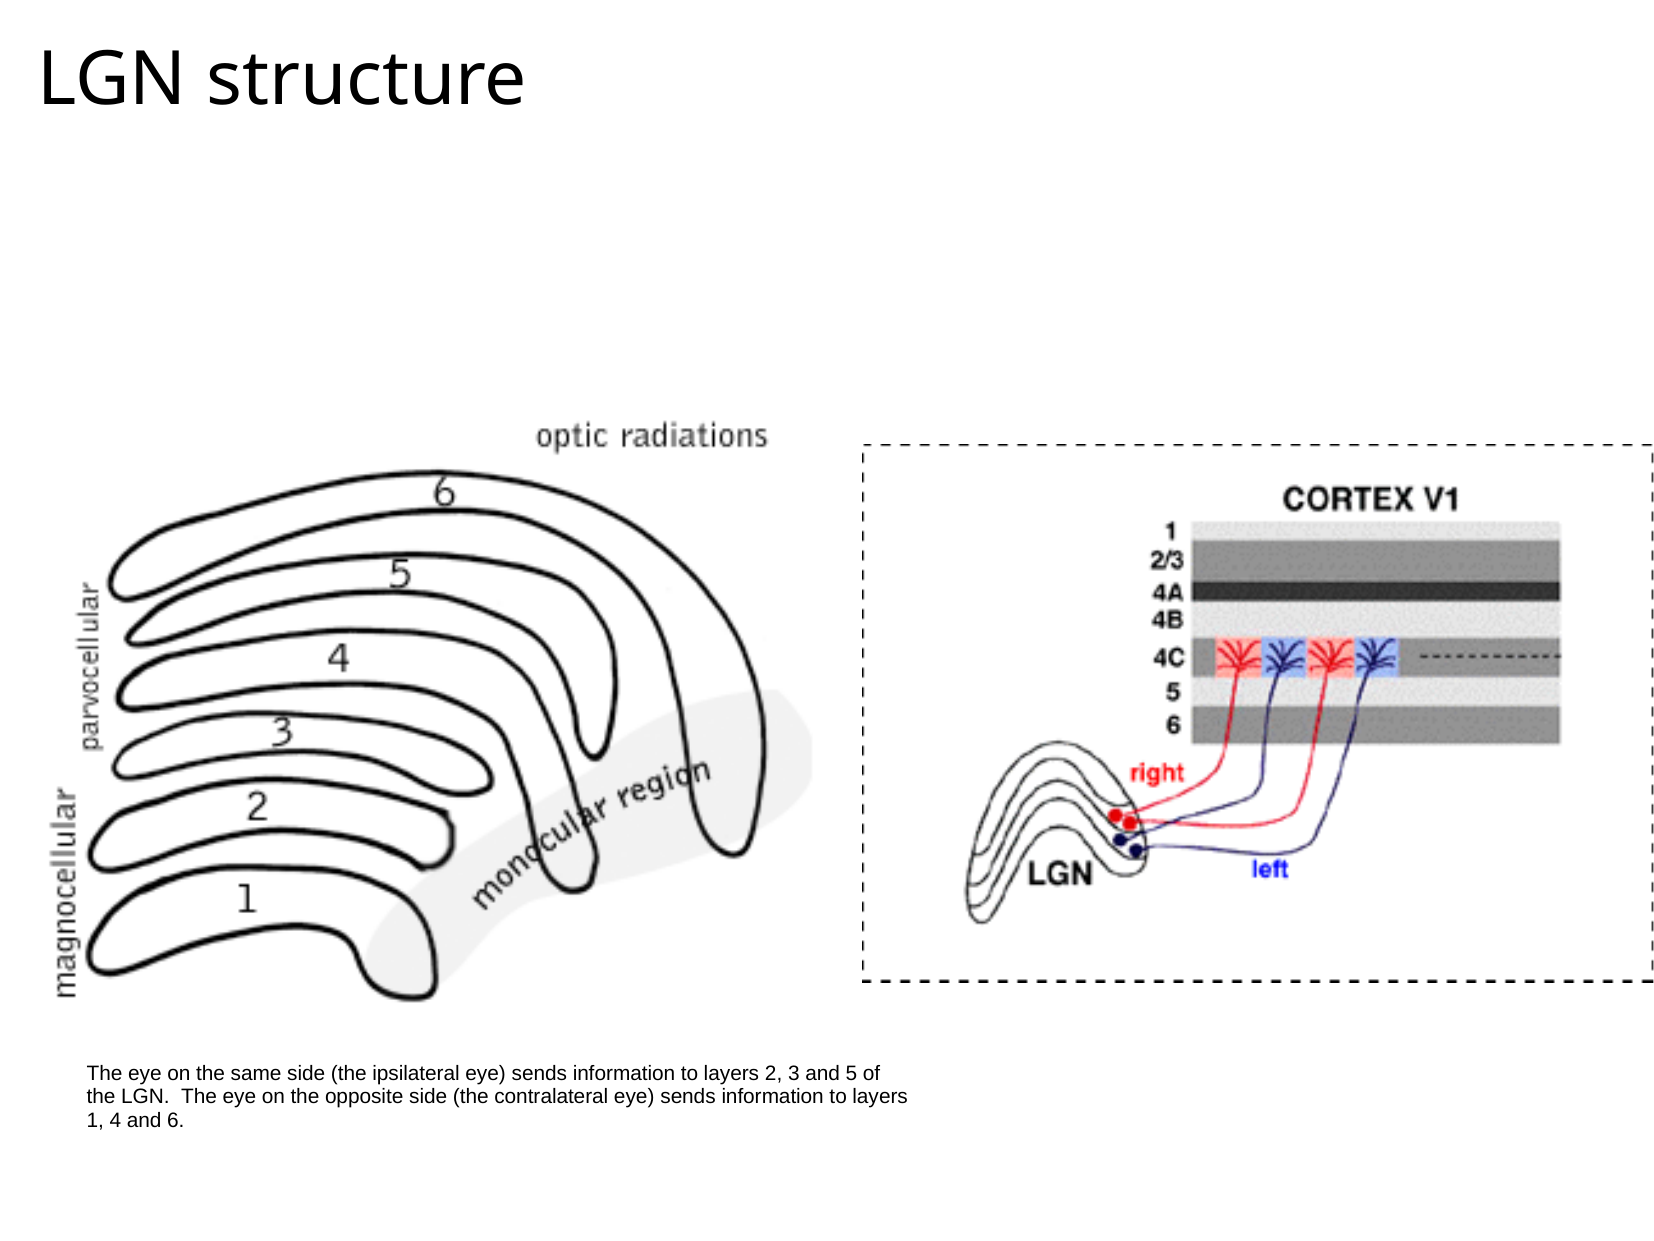

# LGN structure
The eye on the same side (the ipsilateral eye) sends information to layers 2, 3 and 5 of the LGN. The eye on the opposite side (the contralateral eye) sends information to layers 1, 4 and 6.